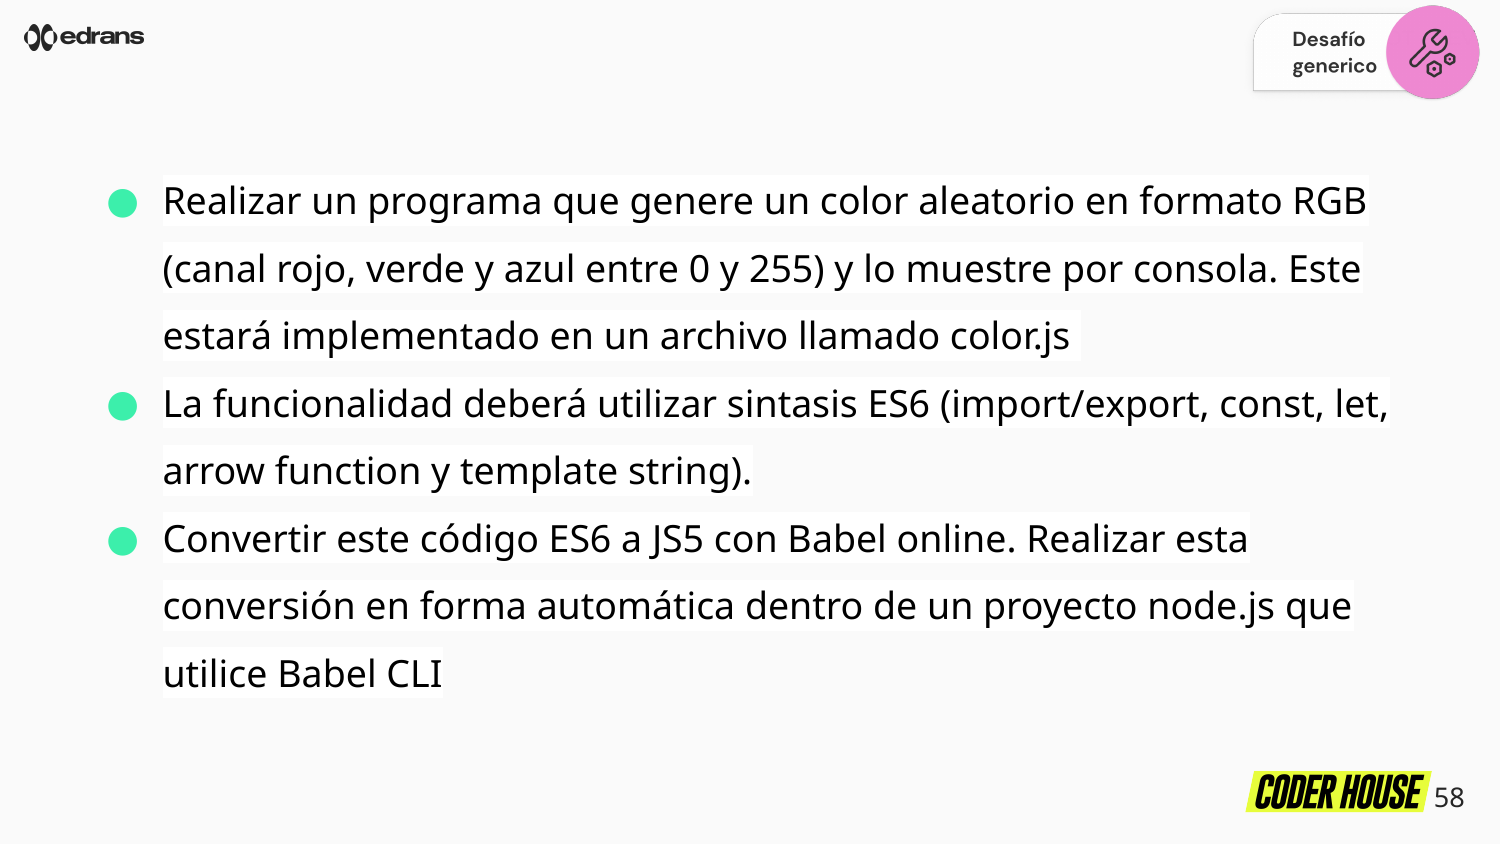

SOT - DEV
Realizar un programa que genere un color aleatorio en formato RGB (canal rojo, verde y azul entre 0 y 255) y lo muestre por consola. Este estará implementado en un archivo llamado color.js
La funcionalidad deberá utilizar sintasis ES6 (import/export, const, let, arrow function y template string).
Convertir este código ES6 a JS5 con Babel online. Realizar esta conversión en forma automática dentro de un proyecto node.js que utilice Babel CLI